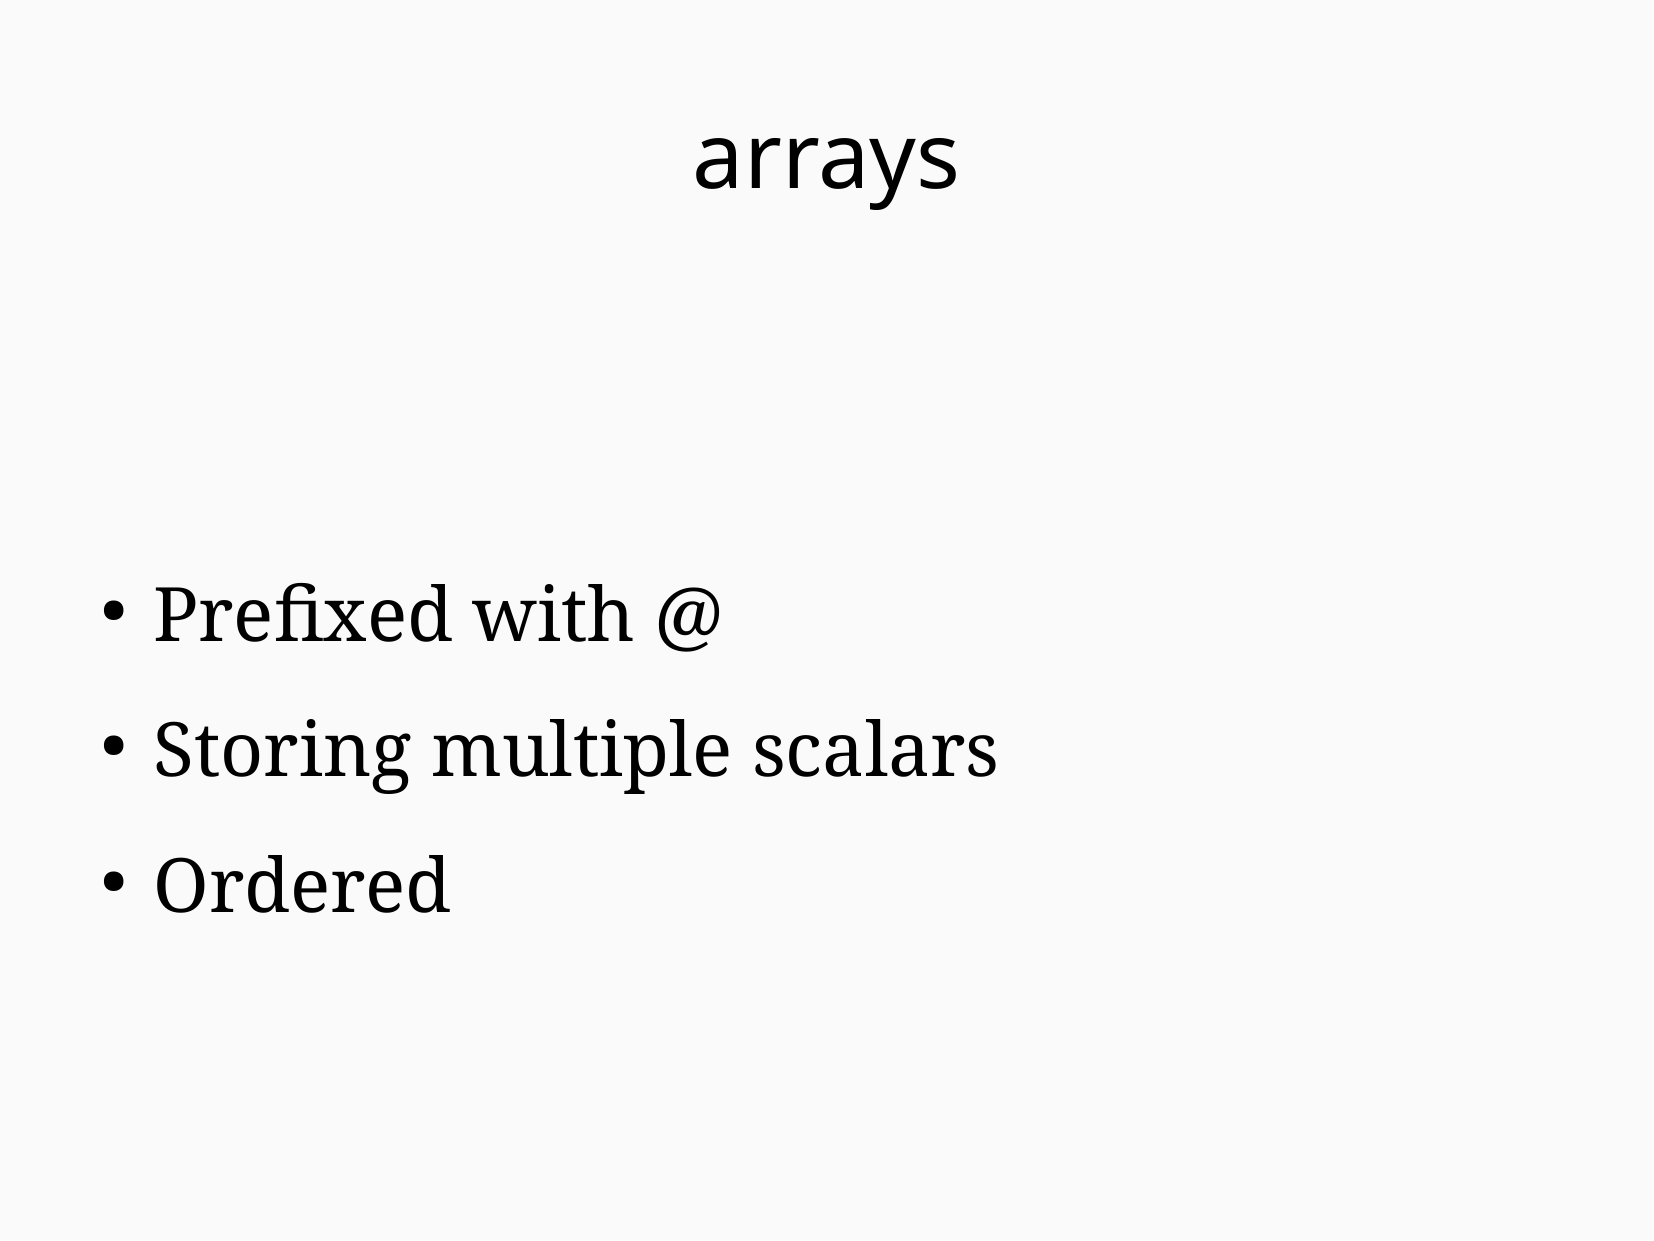

# arrays
Prefixed with @
Storing multiple scalars
Ordered